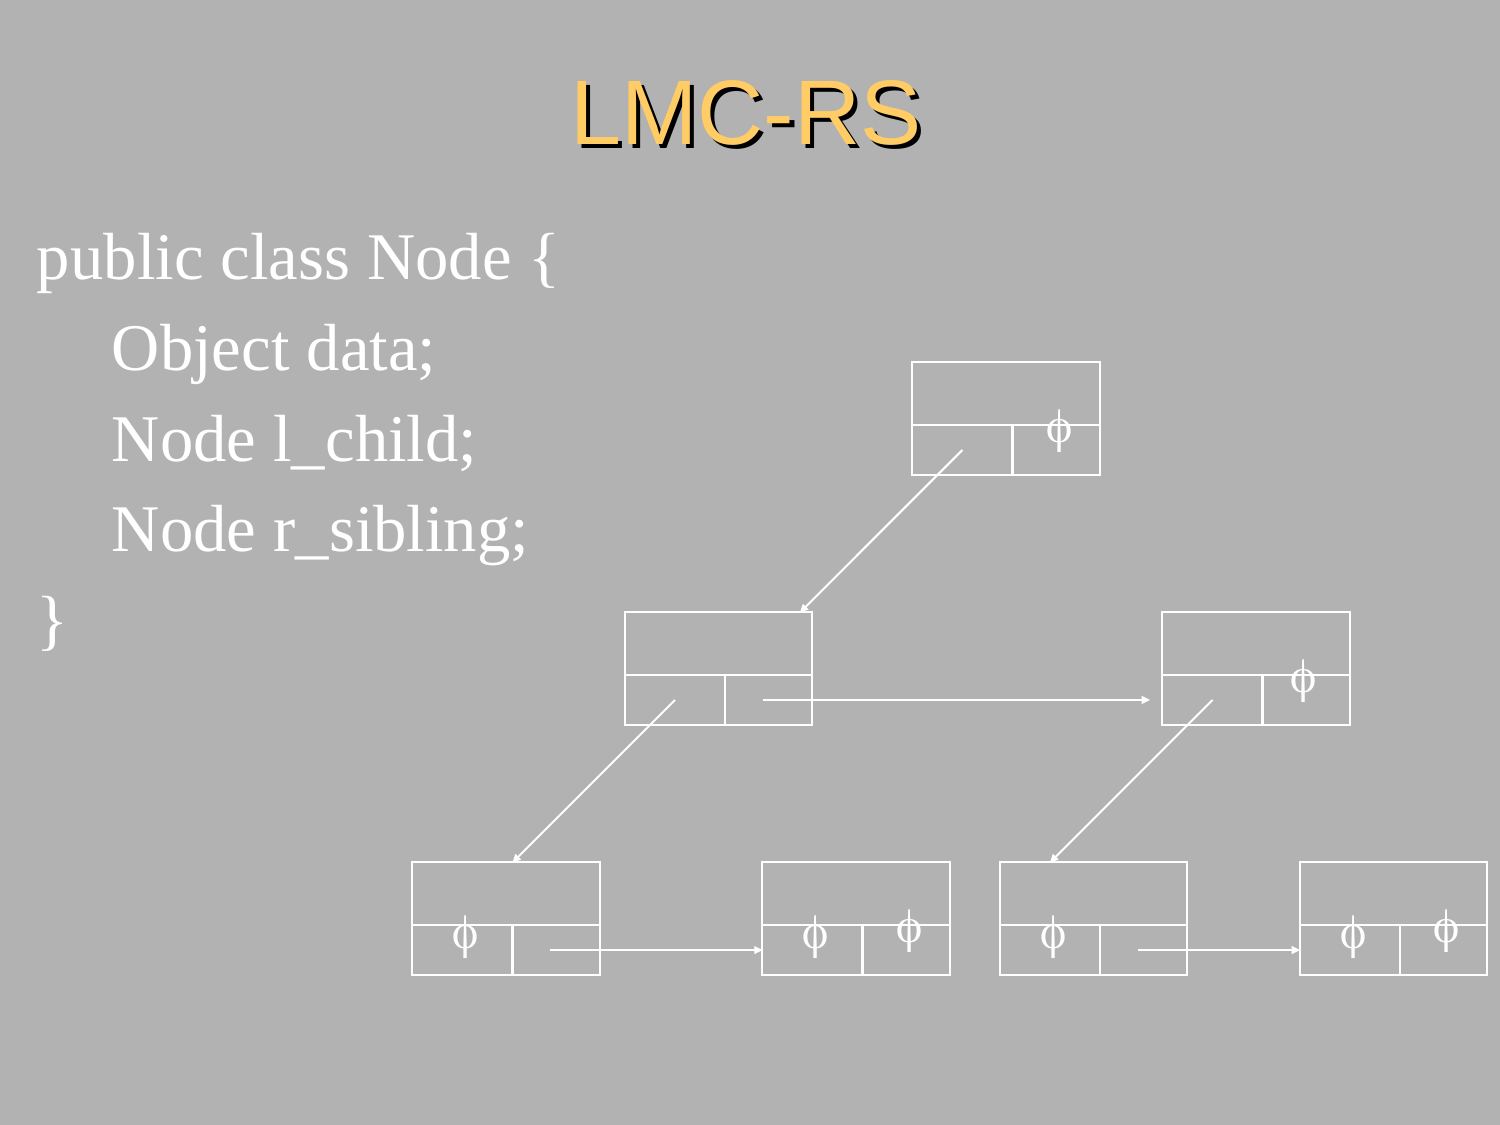

# LMC-RS
public class Node {
Object data;
Node l_child;
Node r_sibling;
}







